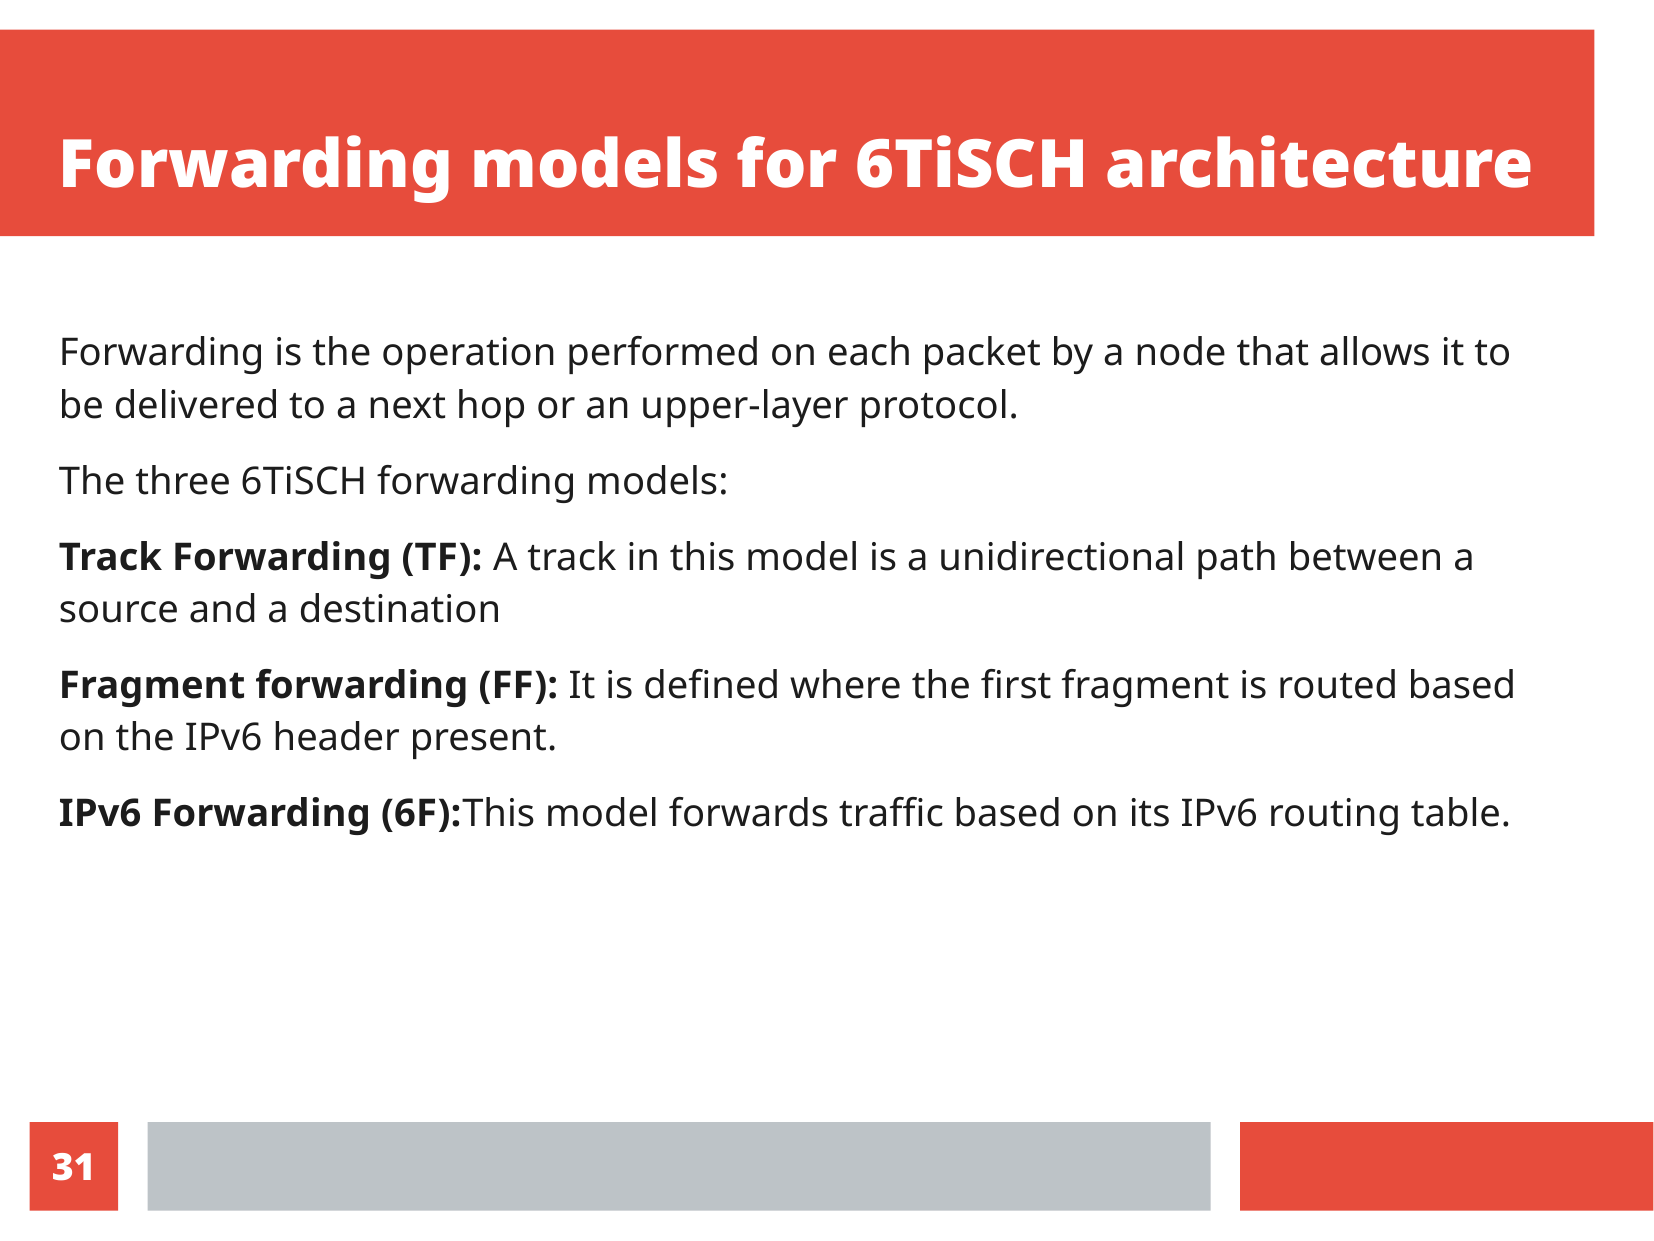

# Forwarding models for 6TiSCH architecture
Forwarding is the operation performed on each packet by a node that allows it to be delivered to a next hop or an upper-layer protocol.
The three 6TiSCH forwarding models:
Track Forwarding (TF): A track in this model is a unidirectional path between a source and a destination
Fragment forwarding (FF): It is defined where the first fragment is routed based on the IPv6 header present.
IPv6 Forwarding (6F):This model forwards traffic based on its IPv6 routing table.
31